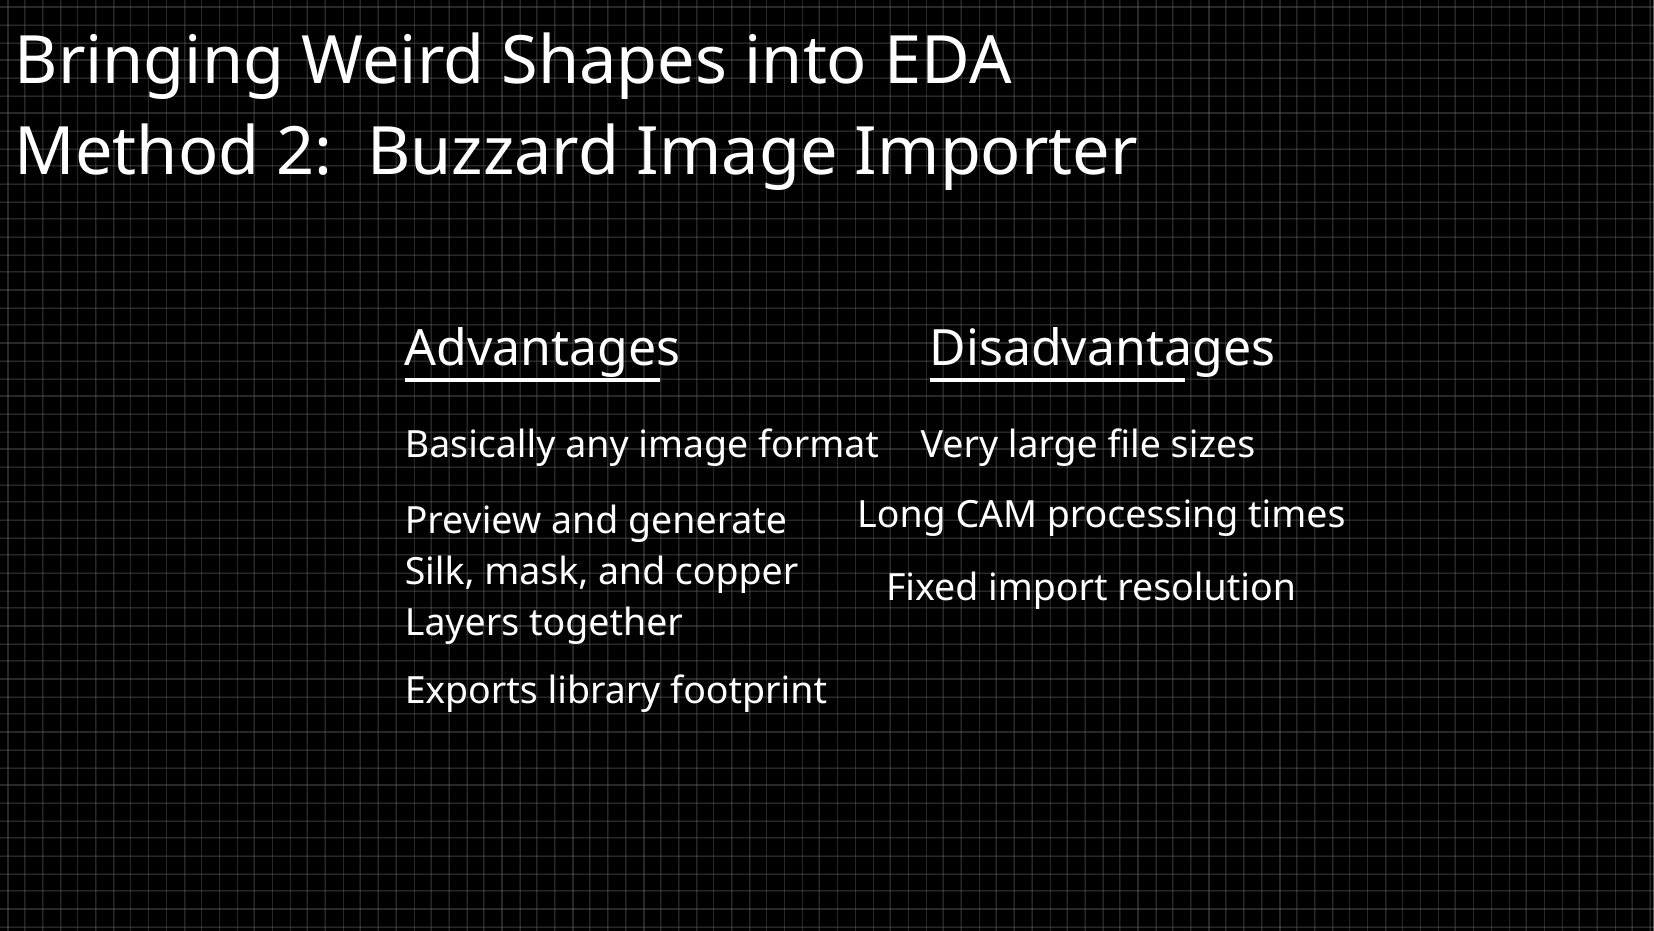

Bringing Weird Shapes into EDA
Method 2: Buzzard Image Importer
Advantages
Disadvantages
Basically any image format
Very large file sizes
Long CAM processing times
Preview and generate
Silk, mask, and copper
Layers together
Fixed import resolution
Exports library footprint